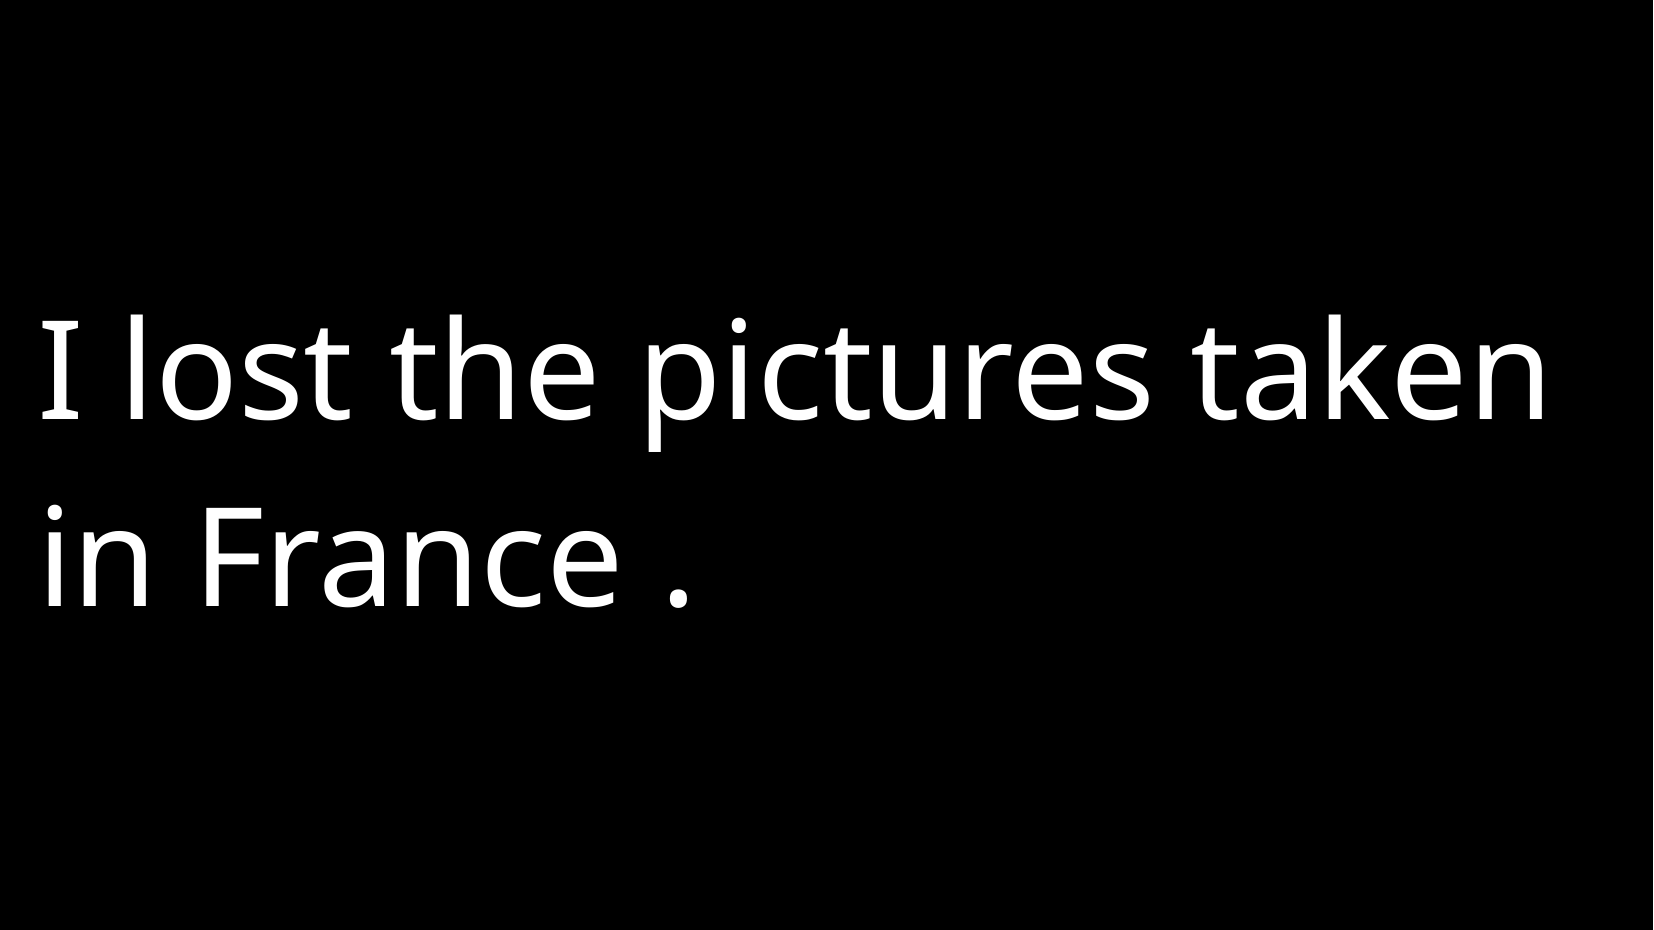

# I lost the pictures taken in France .